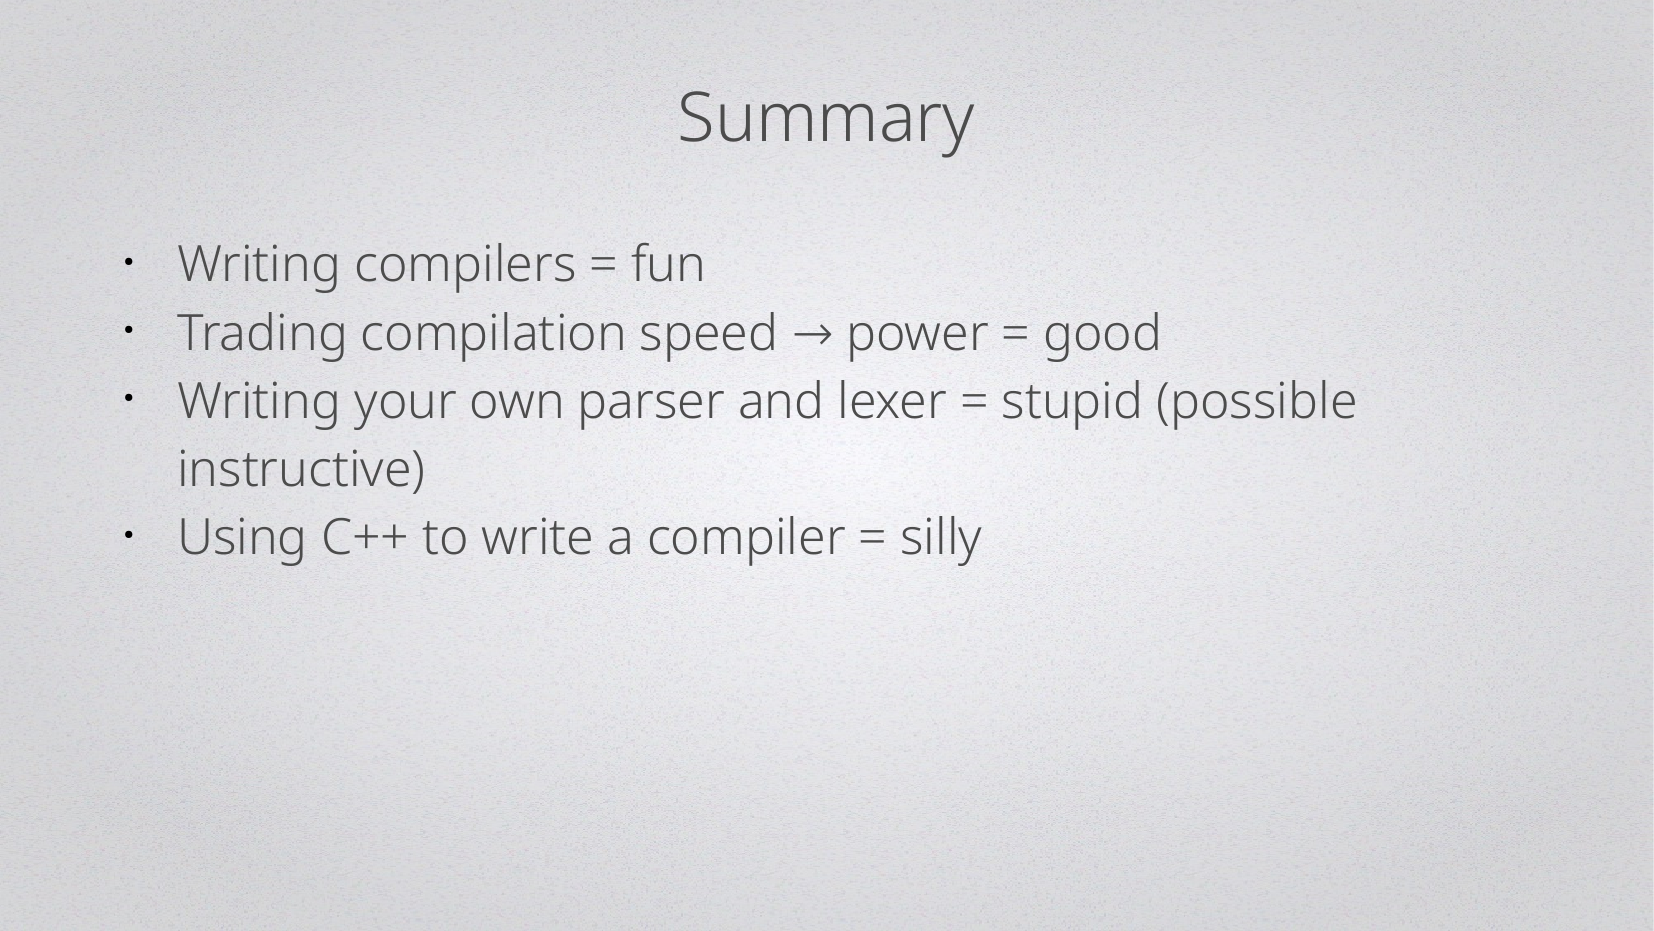

# Summary
Writing compilers = fun
Trading compilation speed → power = good
Writing your own parser and lexer = stupid (possible instructive)
Using C++ to write a compiler = silly